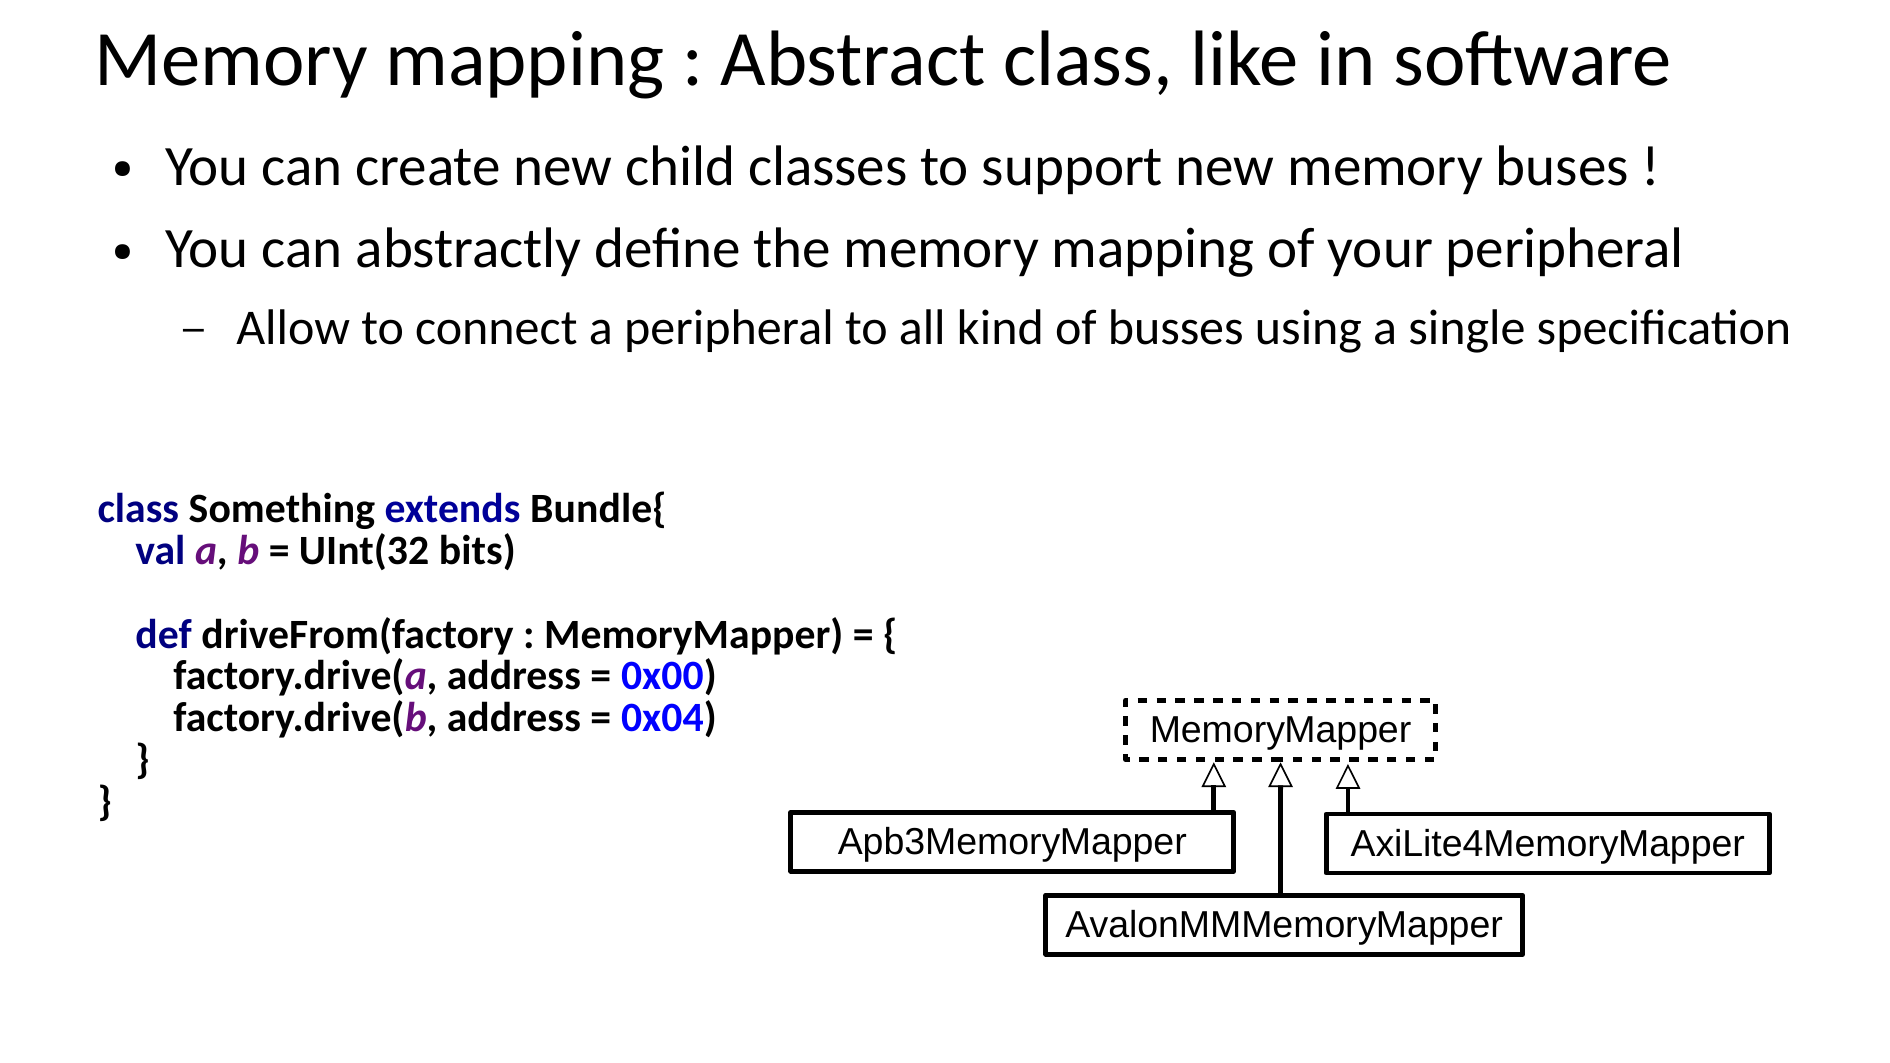

# Memory mapping : Abstract class, like in software
You can create new child classes to support new memory buses !
You can abstractly define the memory mapping of your peripheral
Allow to connect a peripheral to all kind of busses using a single specification
class Something extends Bundle{
 val a, b = UInt(32 bits)
 def driveFrom(factory : MemoryMapper) = {
 factory.drive(a, address = 0x00)
 factory.drive(b, address = 0x04)
 }
}